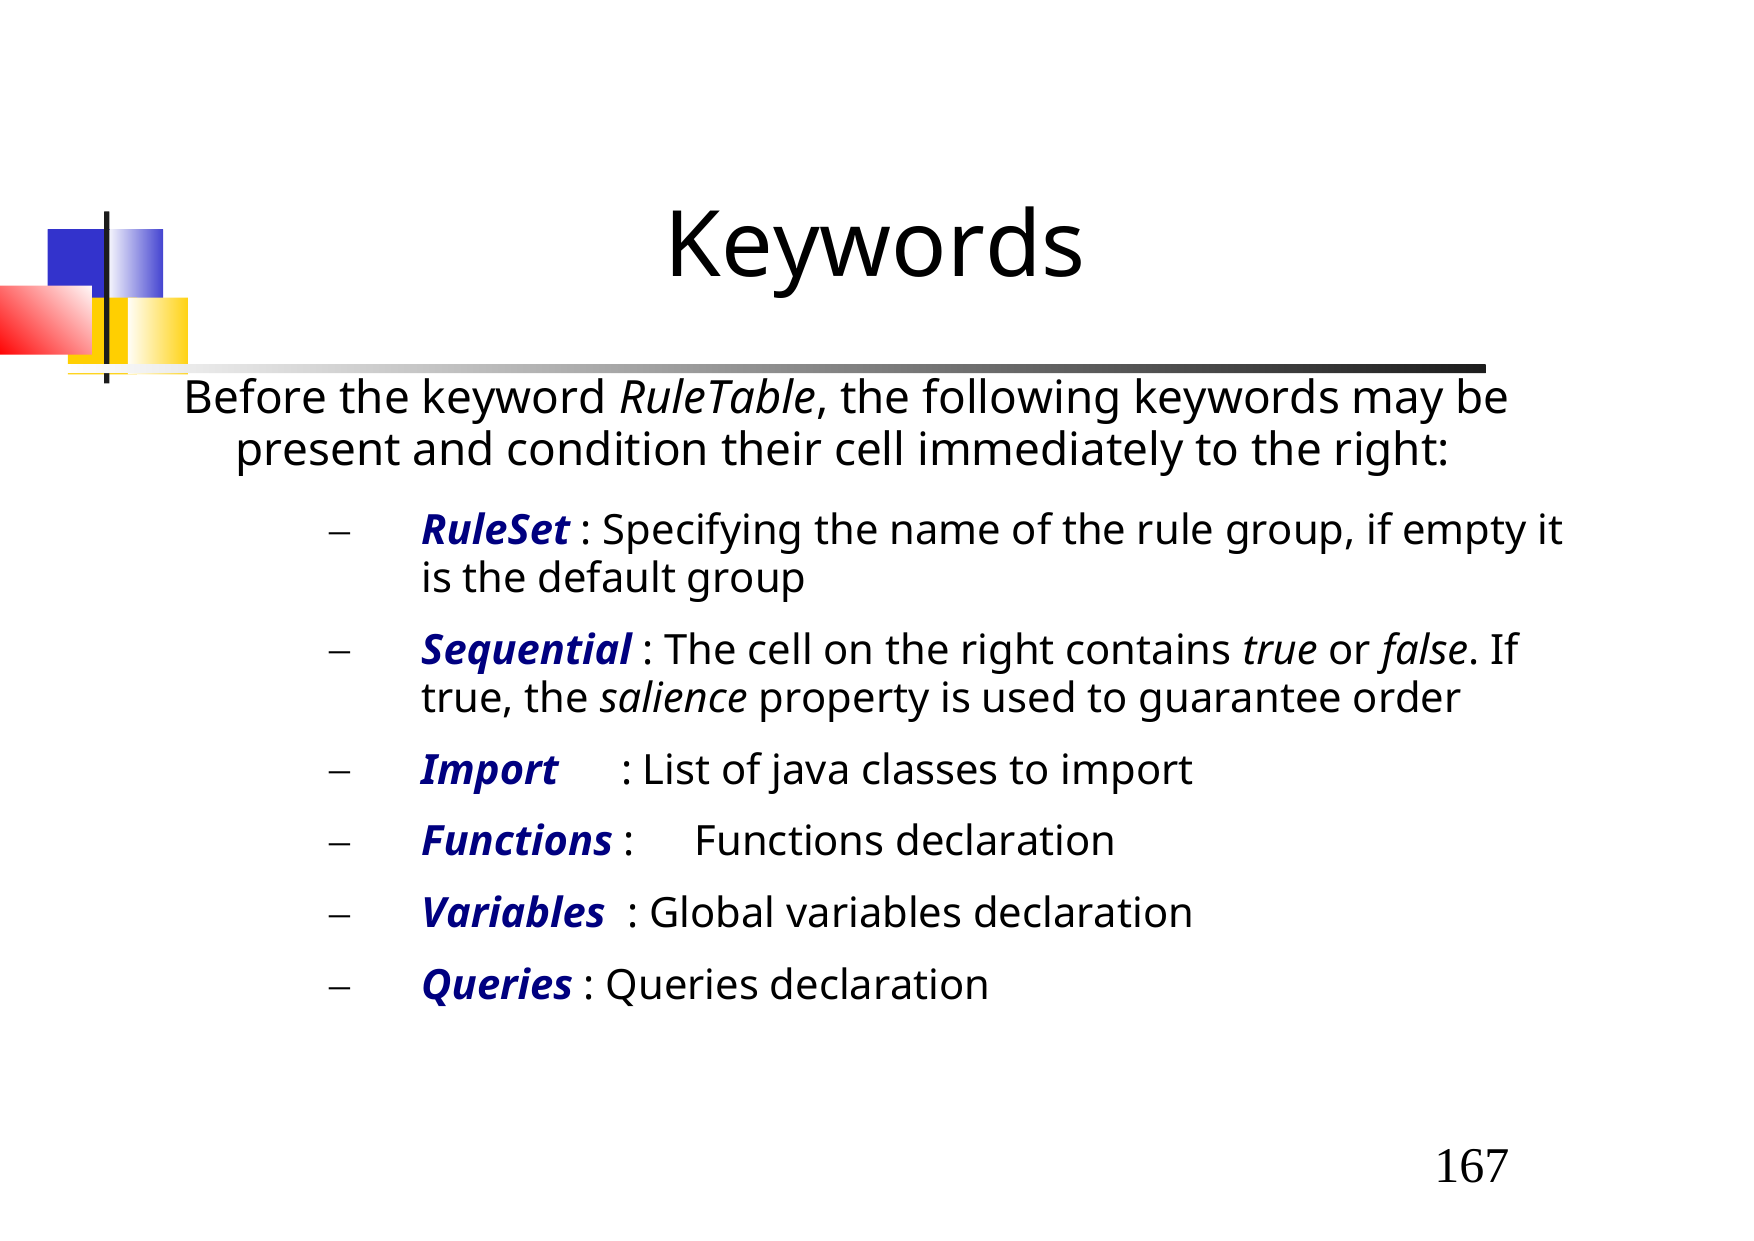

# Keywords
Before the keyword RuleTable, the following keywords may be present and condition their cell immediately to the right:
RuleSet : Specifying the name of the rule group, if empty it is the default group
Sequential : The cell on the right contains true or false. If true, the salience property is used to guarantee order
Import	: List of java classes to import
Functions :	Functions declaration
Variables : Global variables declaration
Queries : Queries declaration